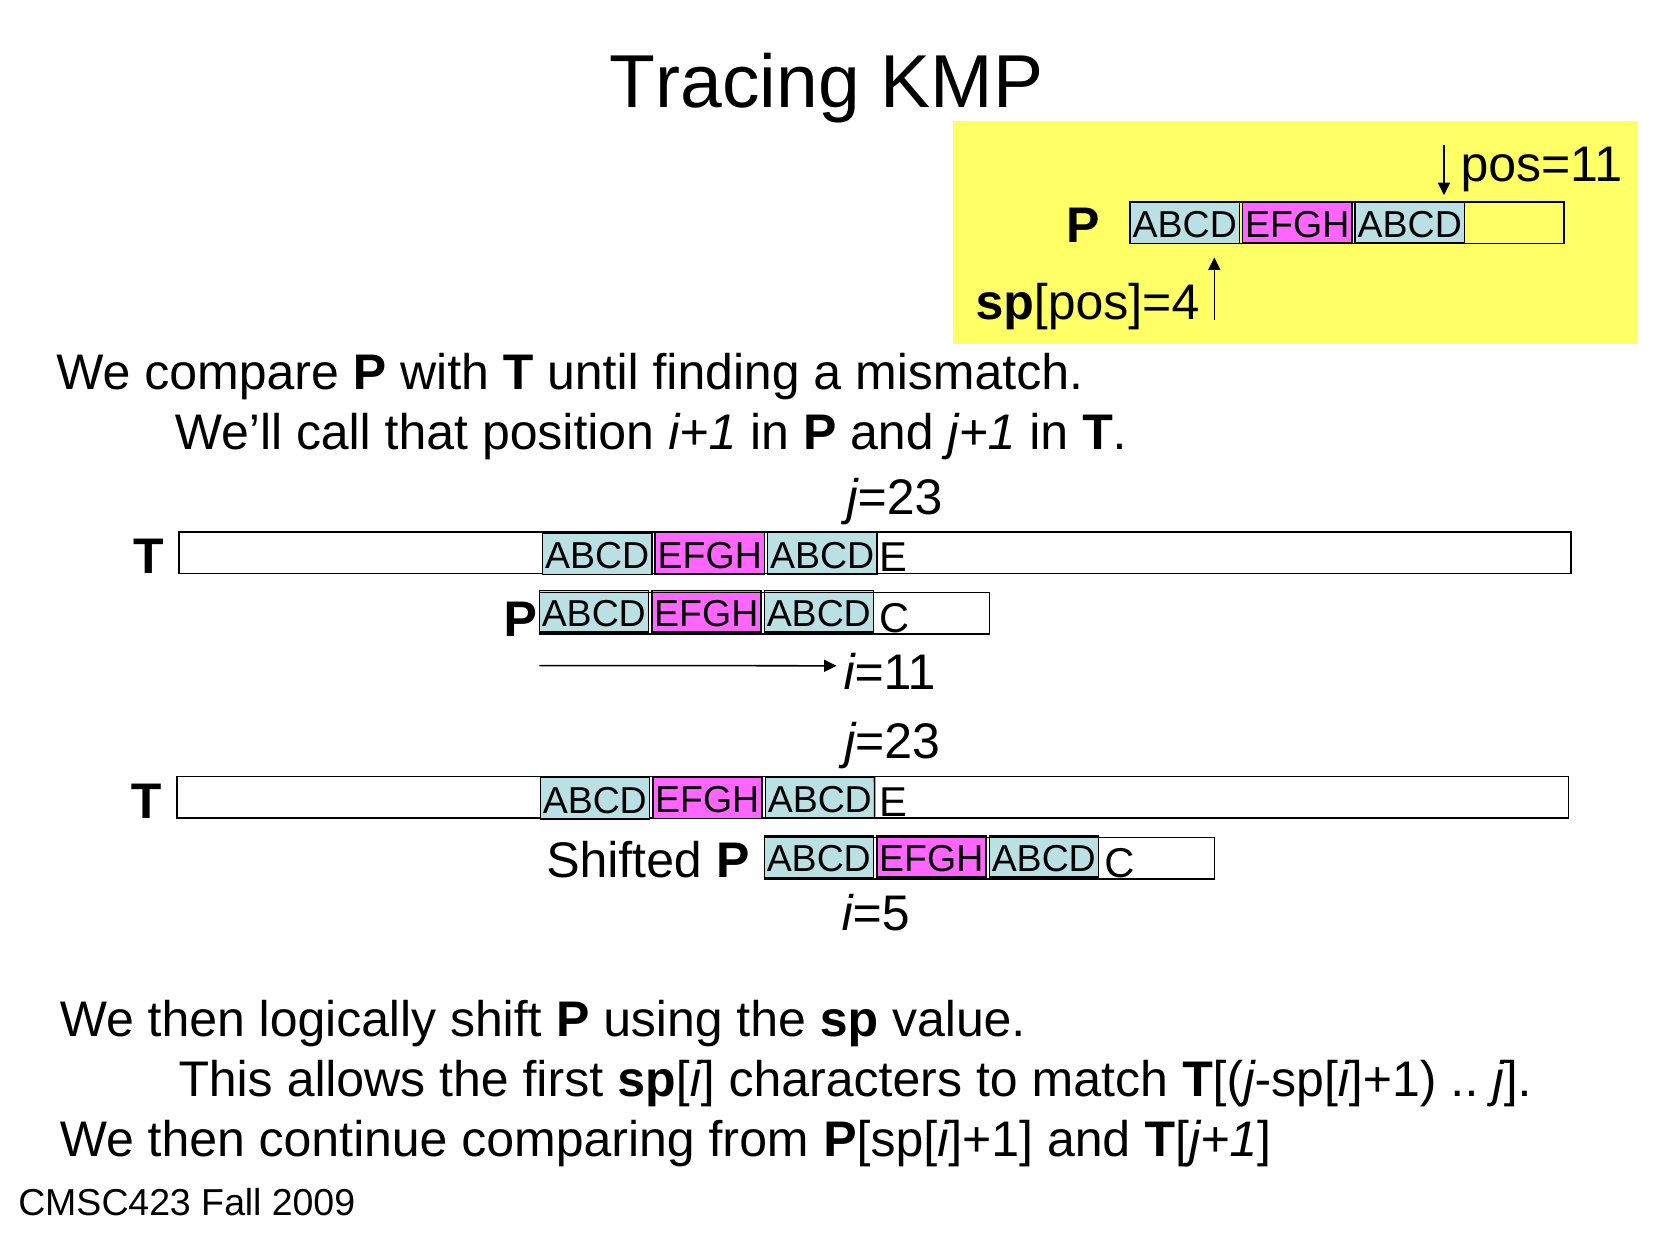

# Tracing KMP
pos=11
P
EFGH
ABCD
ABCD
sp[pos]=4
We compare P with T until finding a mismatch.
	We’ll call that position i+1 in P and j+1 in T.
j=23
T
E
EFGH
ABCD
ABCD
P
C
EFGH
ABCD
ABCD
i=11
j=23
T
E
EFGH
ABCD
ABCD
Shifted P
C
EFGH
ABCD
ABCD
i=5
We then logically shift P using the sp value.
	This allows the first sp[i] characters to match T[(j-sp[i]+1) .. j].
We then continue comparing from P[sp[i]+1] and T[j+1]
CMSC423 Fall 2009